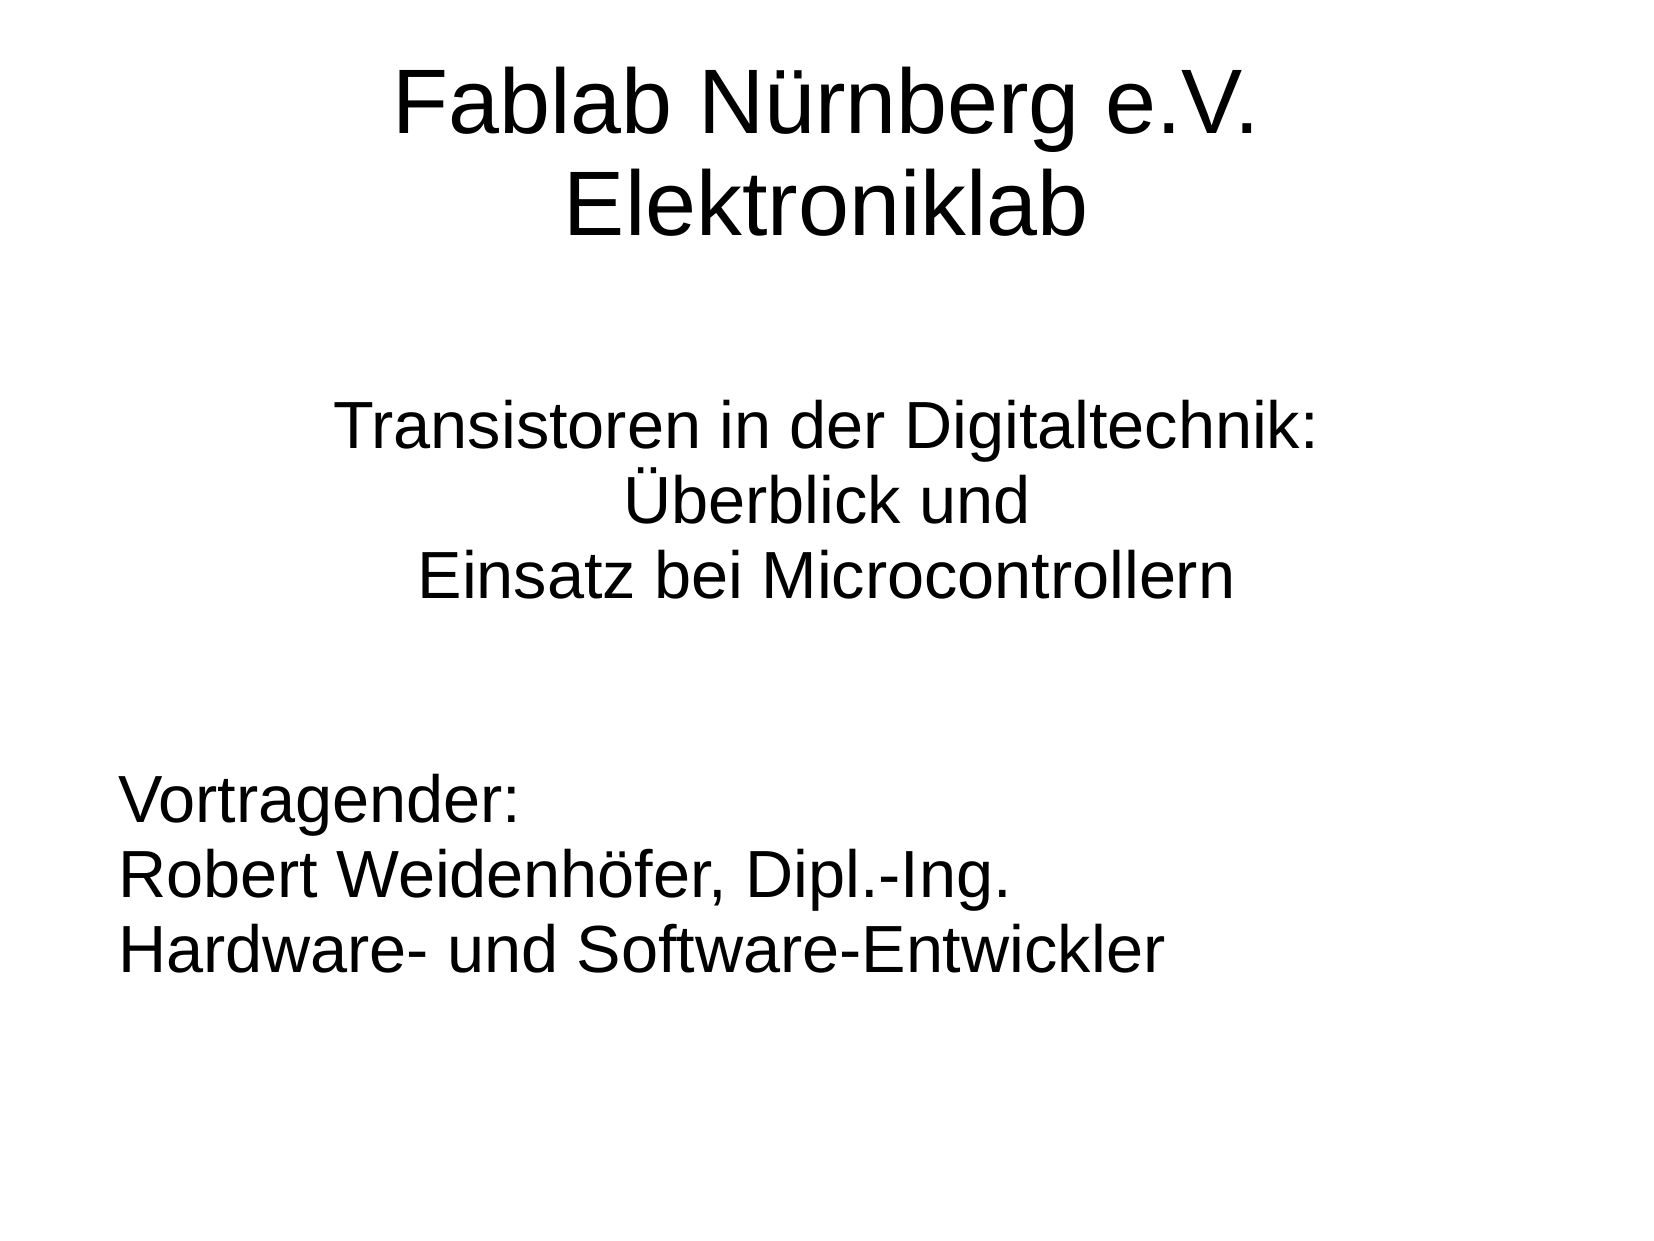

# Fablab Nürnberg e.V. Elektroniklab
Transistoren in der Digitaltechnik:
Überblick und
Einsatz bei Microcontrollern
Vortragender:
Robert Weidenhöfer, Dipl.-Ing.
Hardware- und Software-Entwickler